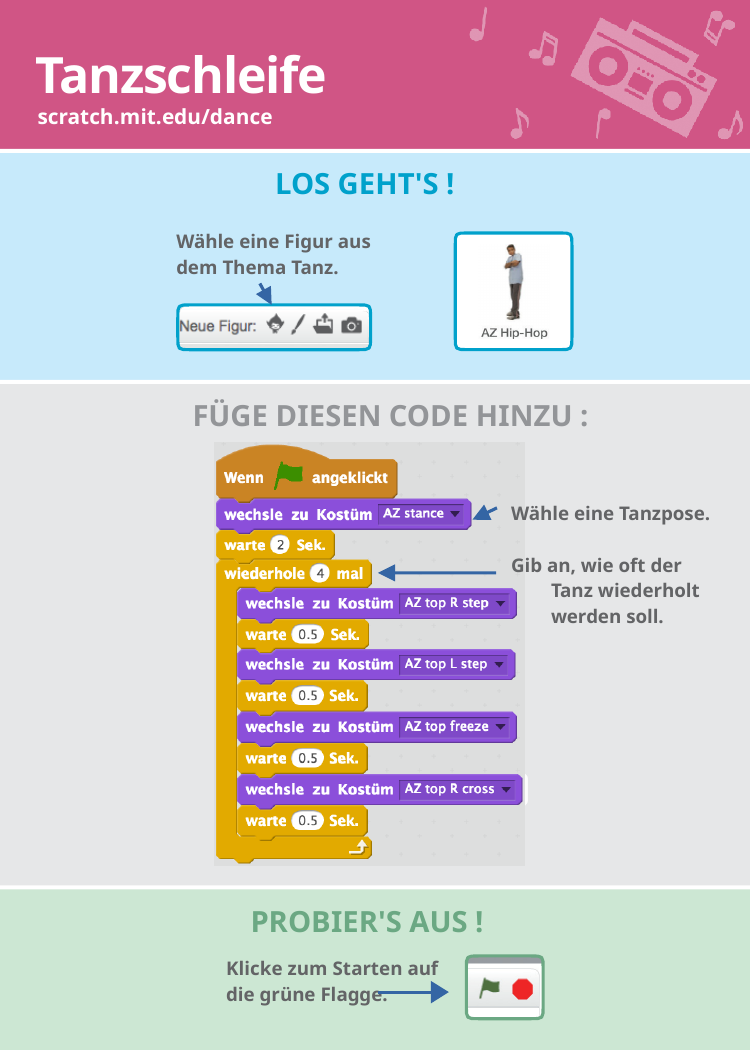

Tanzschleife
scratch.mit.edu/dance
LOS GEHT'S !
Wähle eine Figur aus
dem Thema Tanz.
FÜGE DIESEN CODE HINZU :
Wähle eine Tanzpose.
Gib an, wie oft der Tanz wiederholt werden soll.
PROBIER'S AUS !
 Klicke zum Starten auf
 die grüne Flagge.